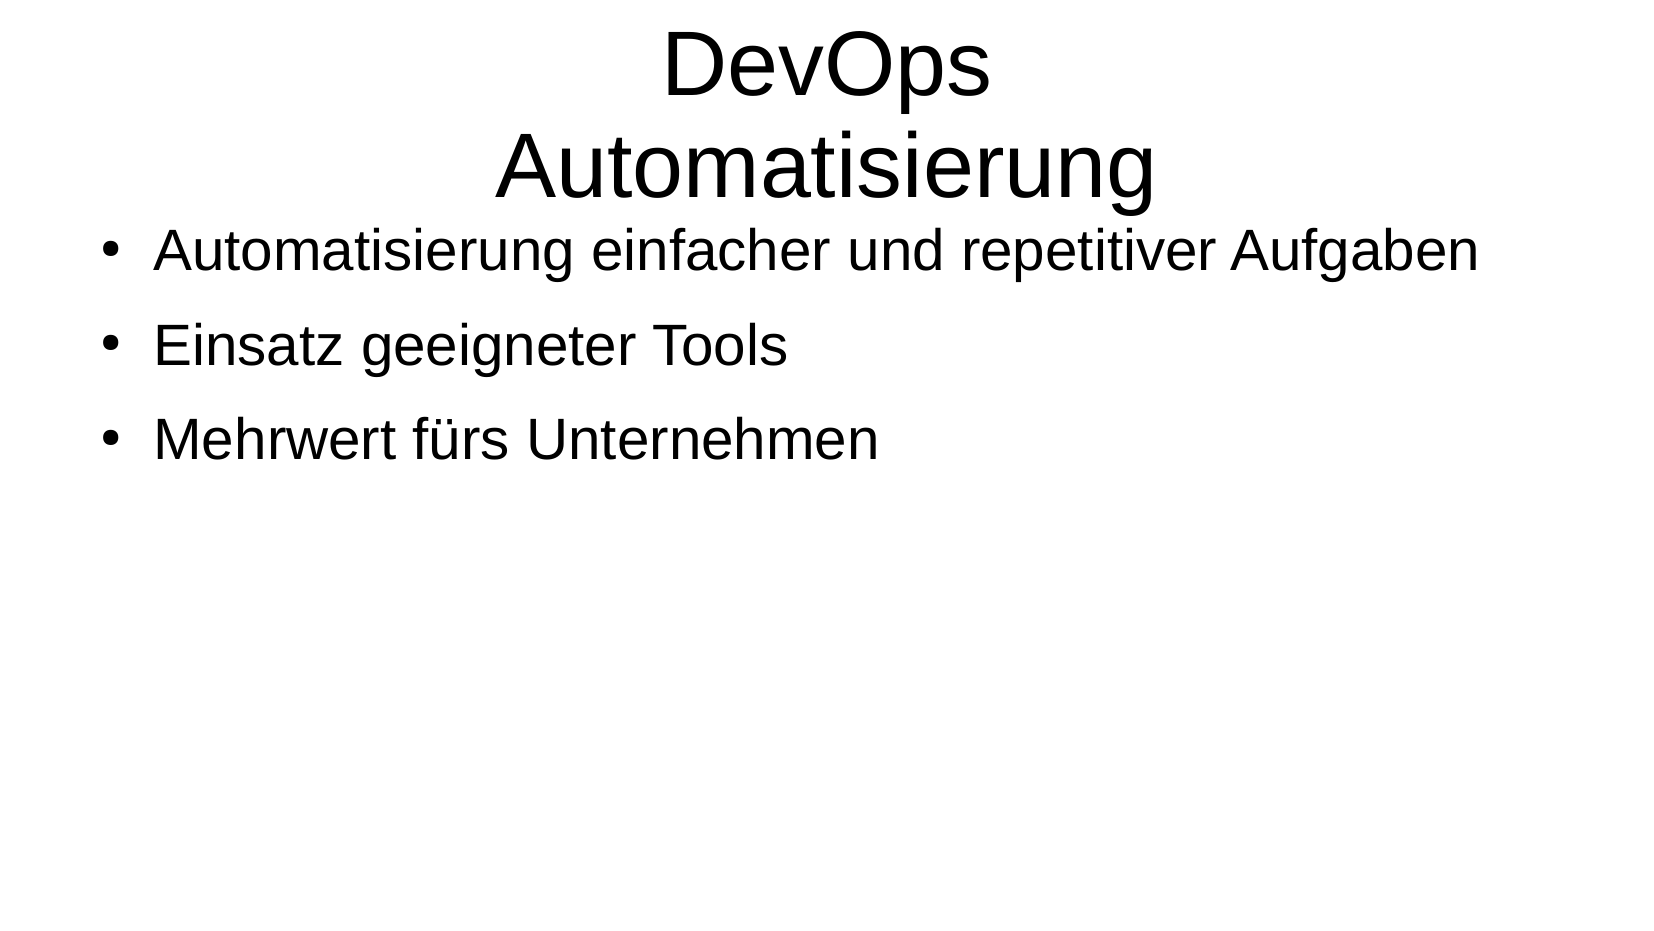

# DevOps Automatisierung
Automatisierung einfacher und repetitiver Aufgaben
Einsatz geeigneter Tools
Mehrwert fürs Unternehmen